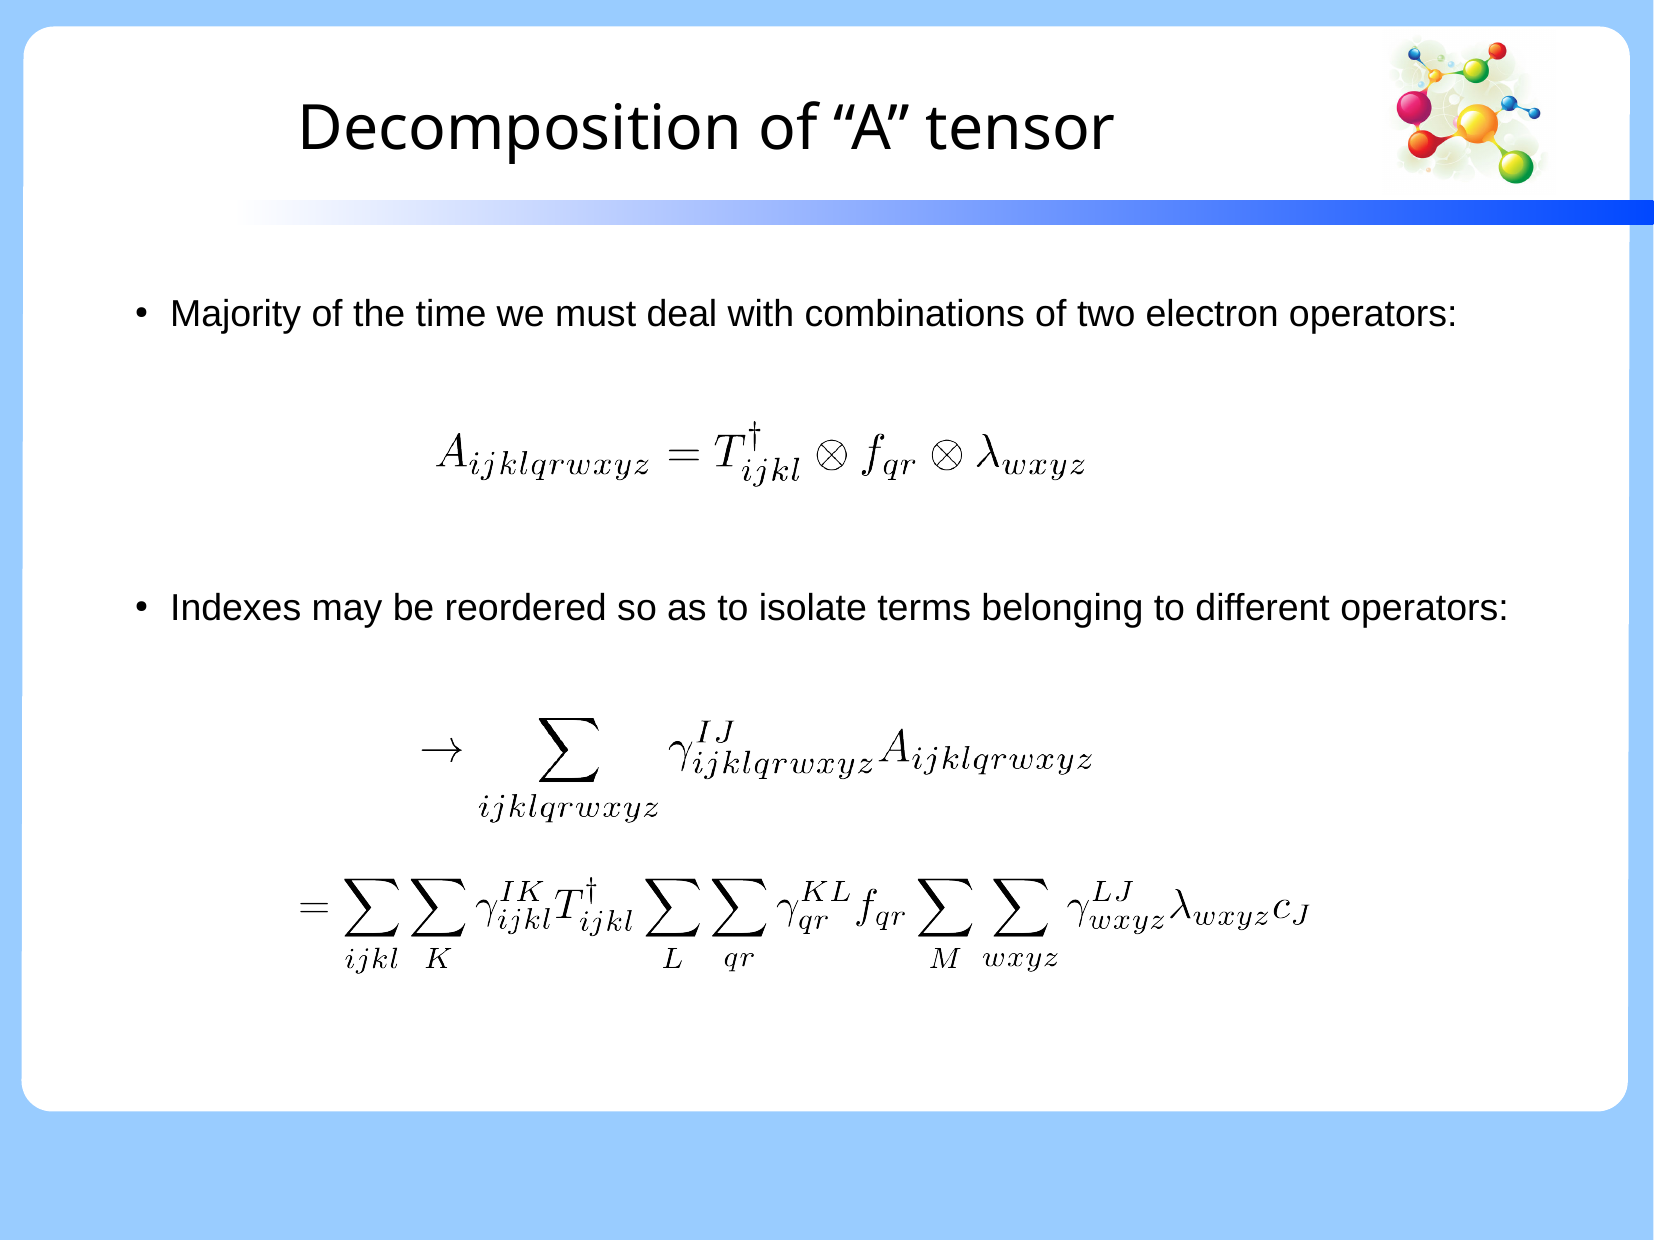

# Decomposition of “A” tensor
Majority of the time we must deal with combinations of two electron operators:
Indexes may be reordered so as to isolate terms belonging to different operators: